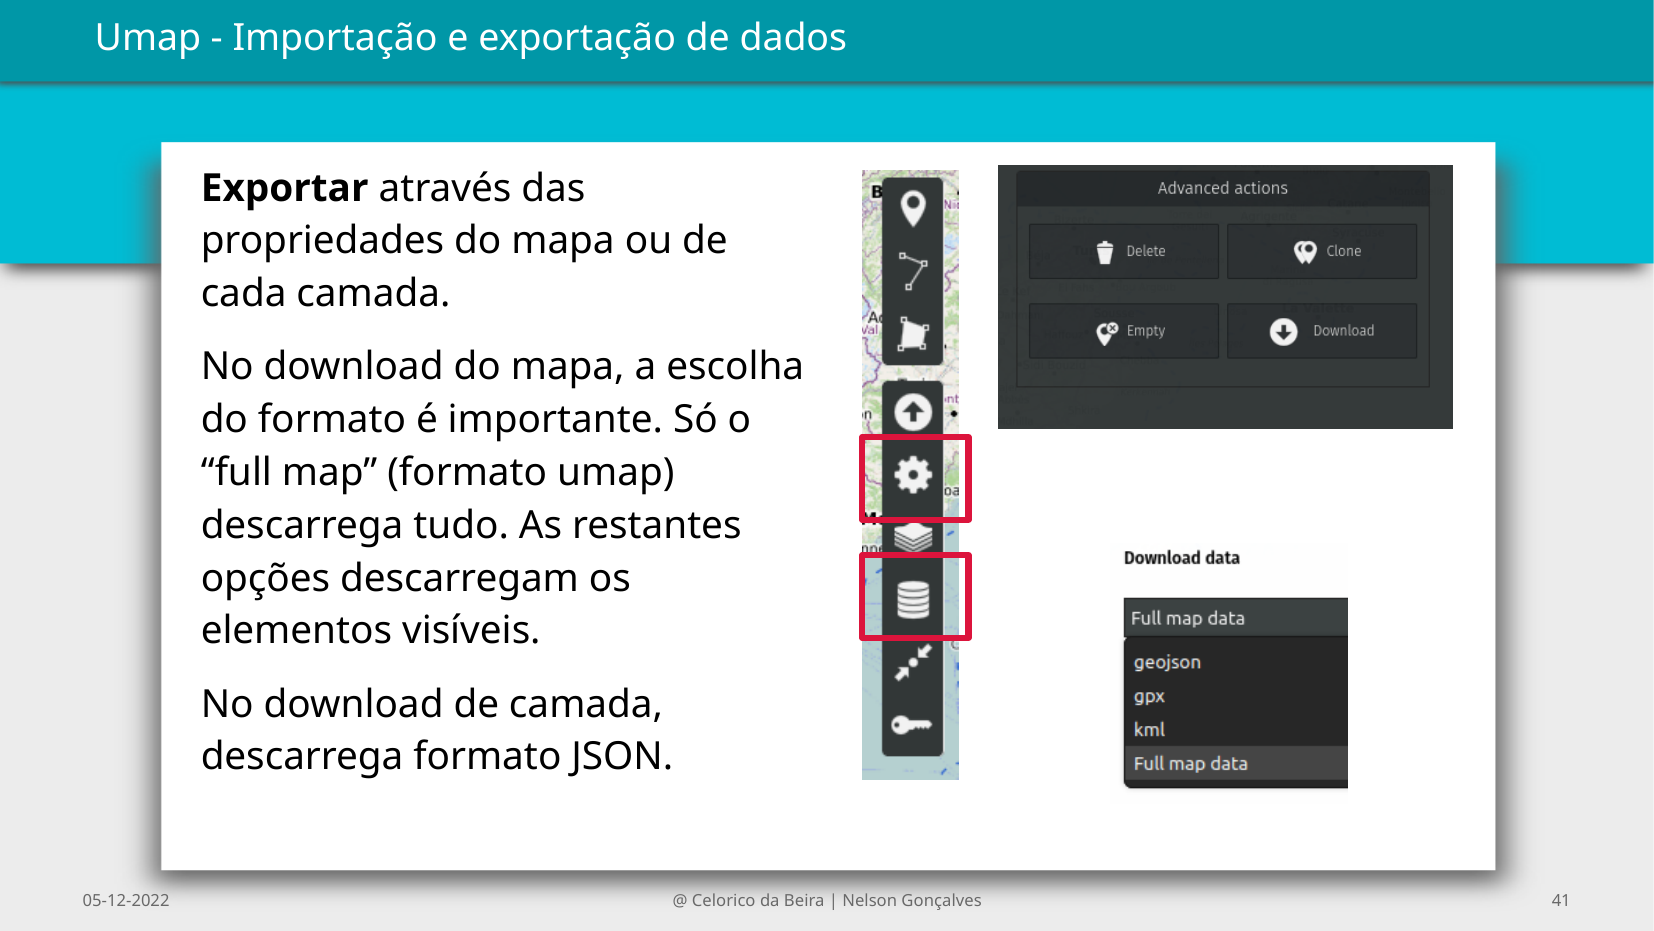

# Umap - Importação e exportação de dados
Exportar através das propriedades do mapa ou de cada camada.
No download do mapa, a escolha do formato é importante. Só o “full map” (formato umap) descarrega tudo. As restantes opções descarregam os elementos visíveis.
No download de camada, descarrega formato JSON.
05-12-2022
@ Celorico da Beira | Nelson Gonçalves
41